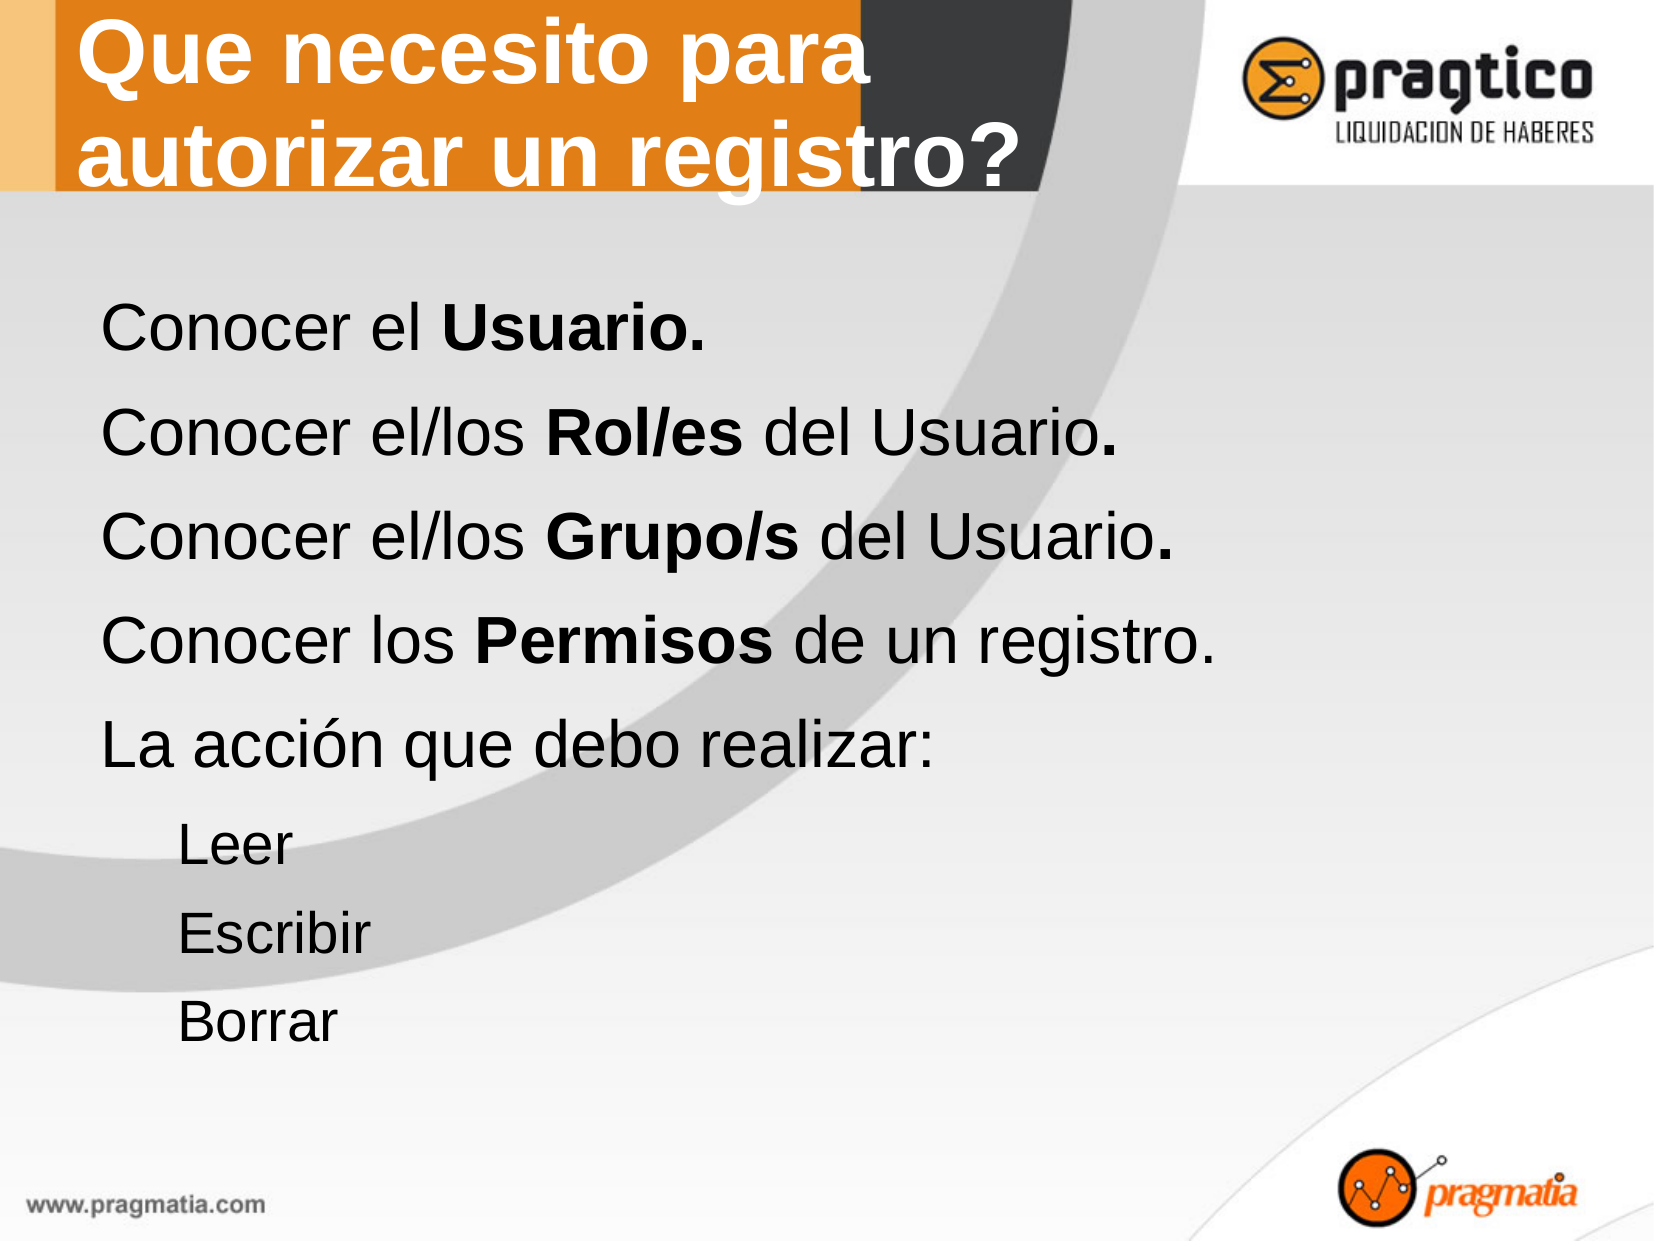

# Que necesito para autorizar un registro?
Conocer el Usuario.
Conocer el/los Rol/es del Usuario.
Conocer el/los Grupo/s del Usuario.
Conocer los Permisos de un registro.
La acción que debo realizar:
Leer
Escribir
Borrar